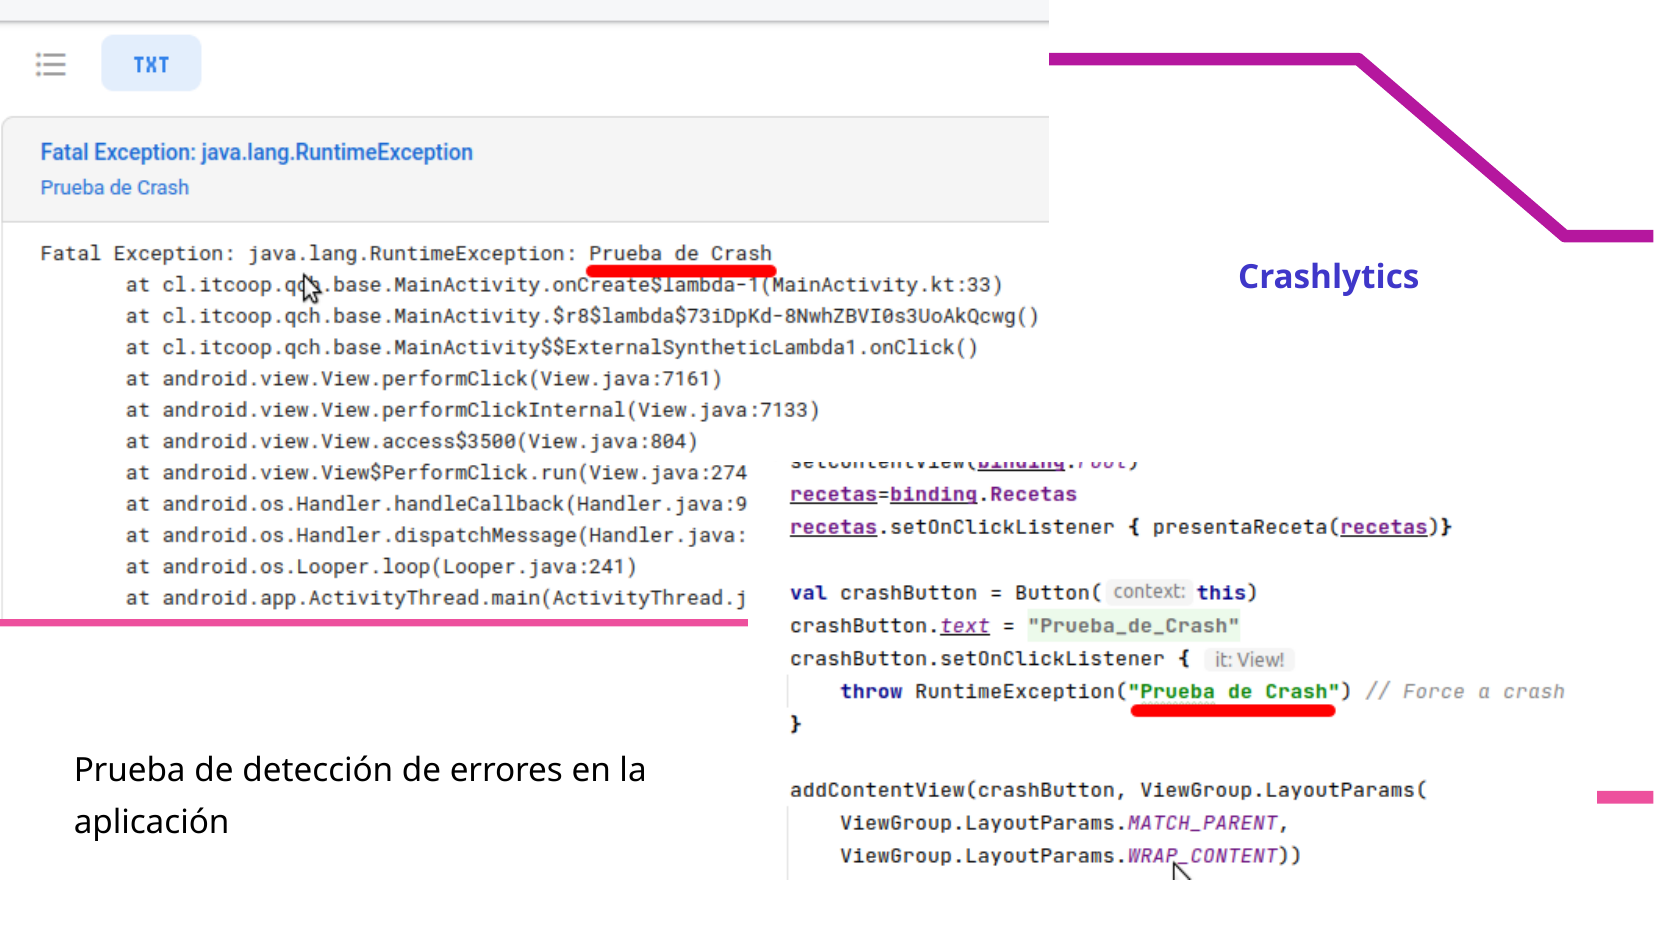

Crashlytics
Prueba de detección de errores en la aplicación